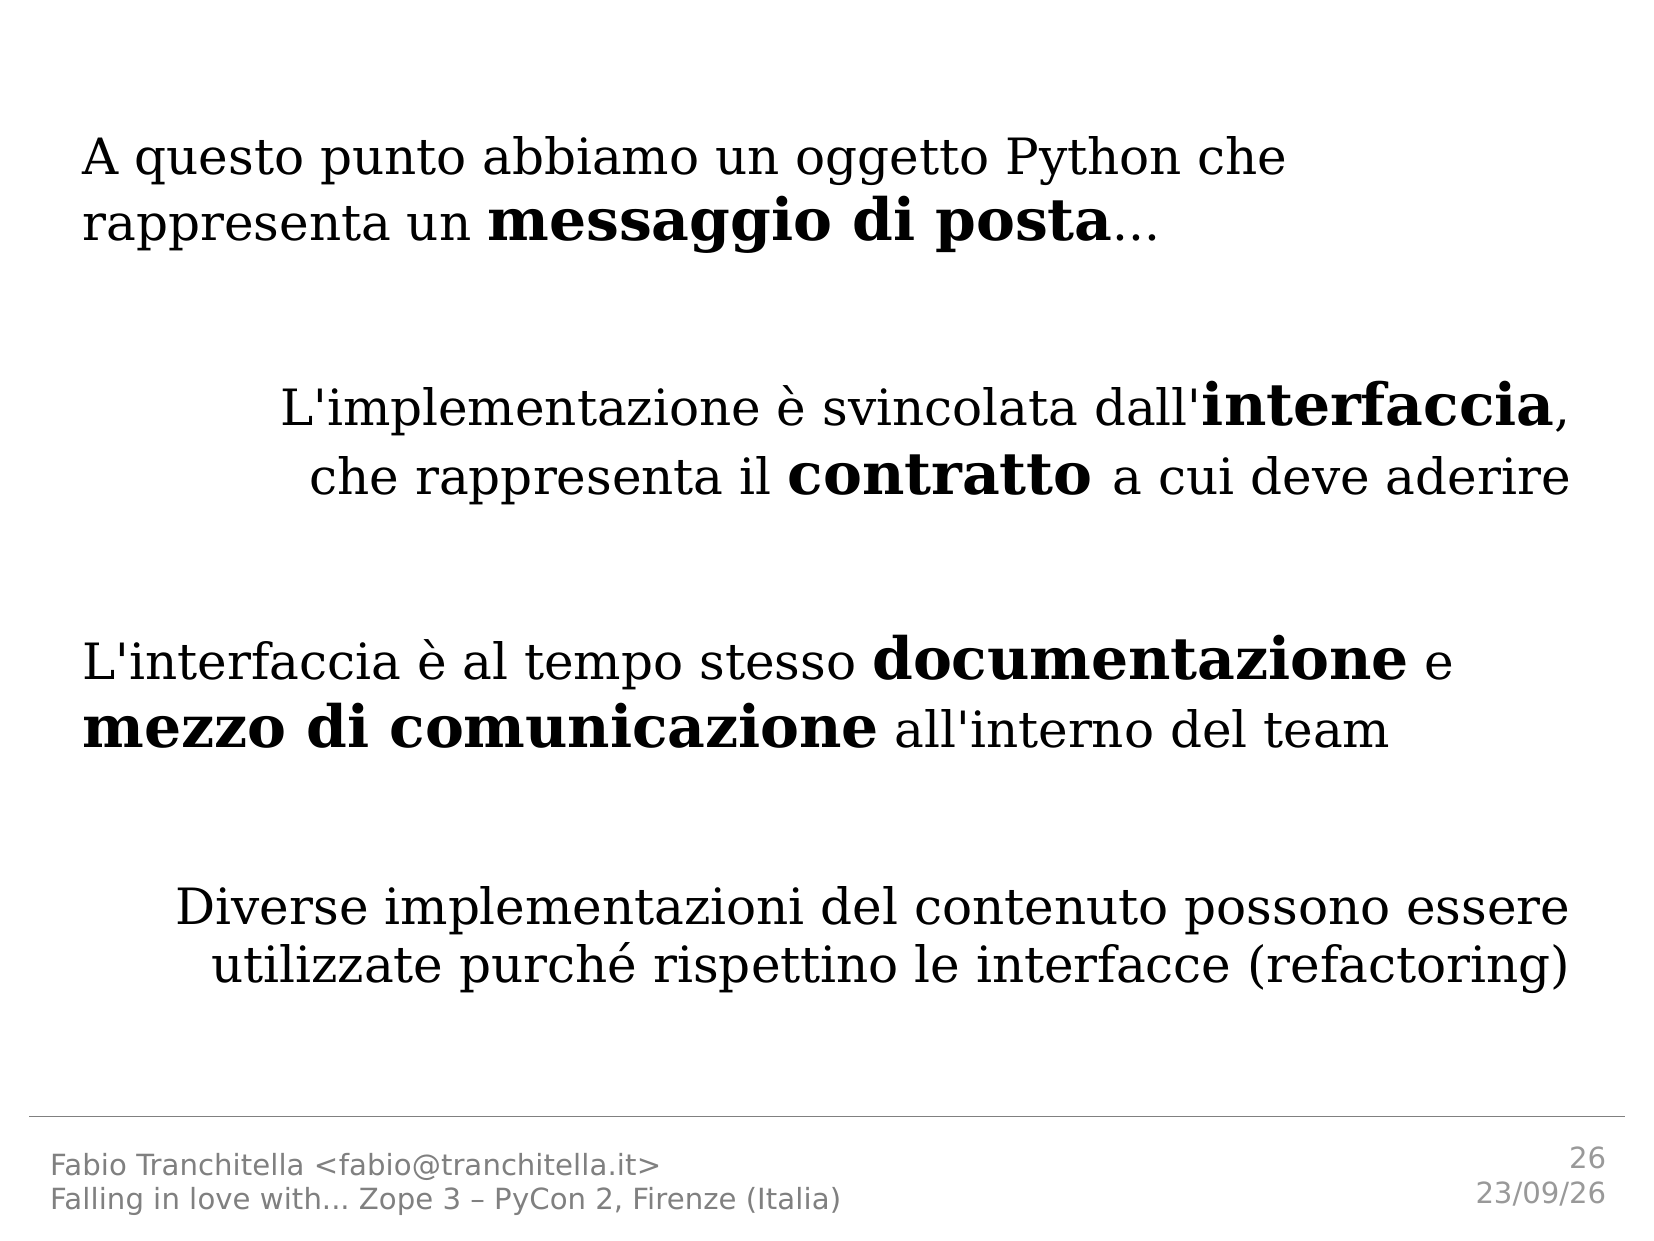

# A questo punto abbiamo un oggetto Python che rappresenta un messaggio di posta...
L'implementazione è svincolata dall'interfaccia,
che rappresenta il contratto a cui deve aderire
L'interfaccia è al tempo stesso documentazione e mezzo di comunicazione all'interno del team
Diverse implementazioni del contenuto possono essere
 utilizzate purché rispettino le interfacce (refactoring)
26